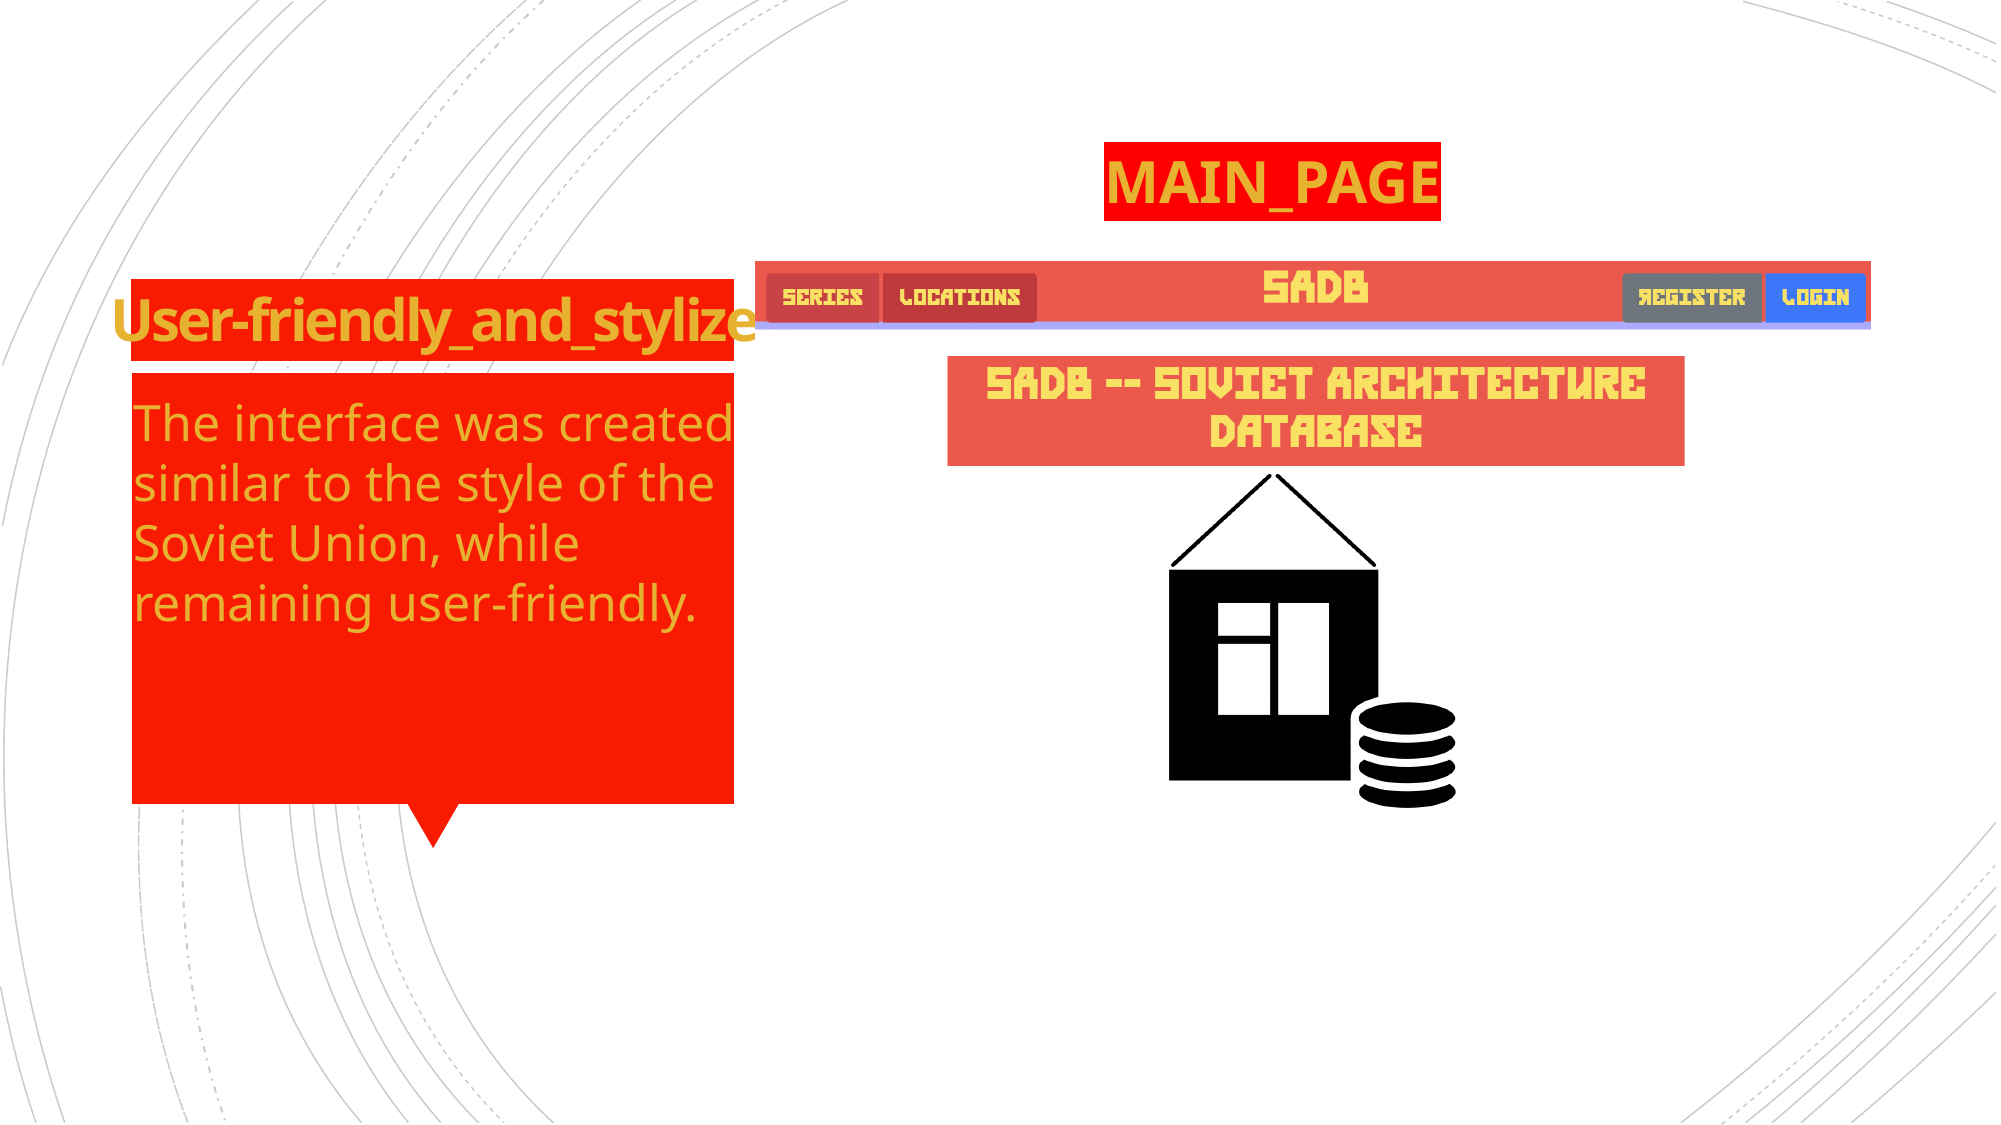

MAIN_PAGE
# User-friendly_and_stylized
The interface was created similar to the style of the Soviet Union, while remaining user-friendly.